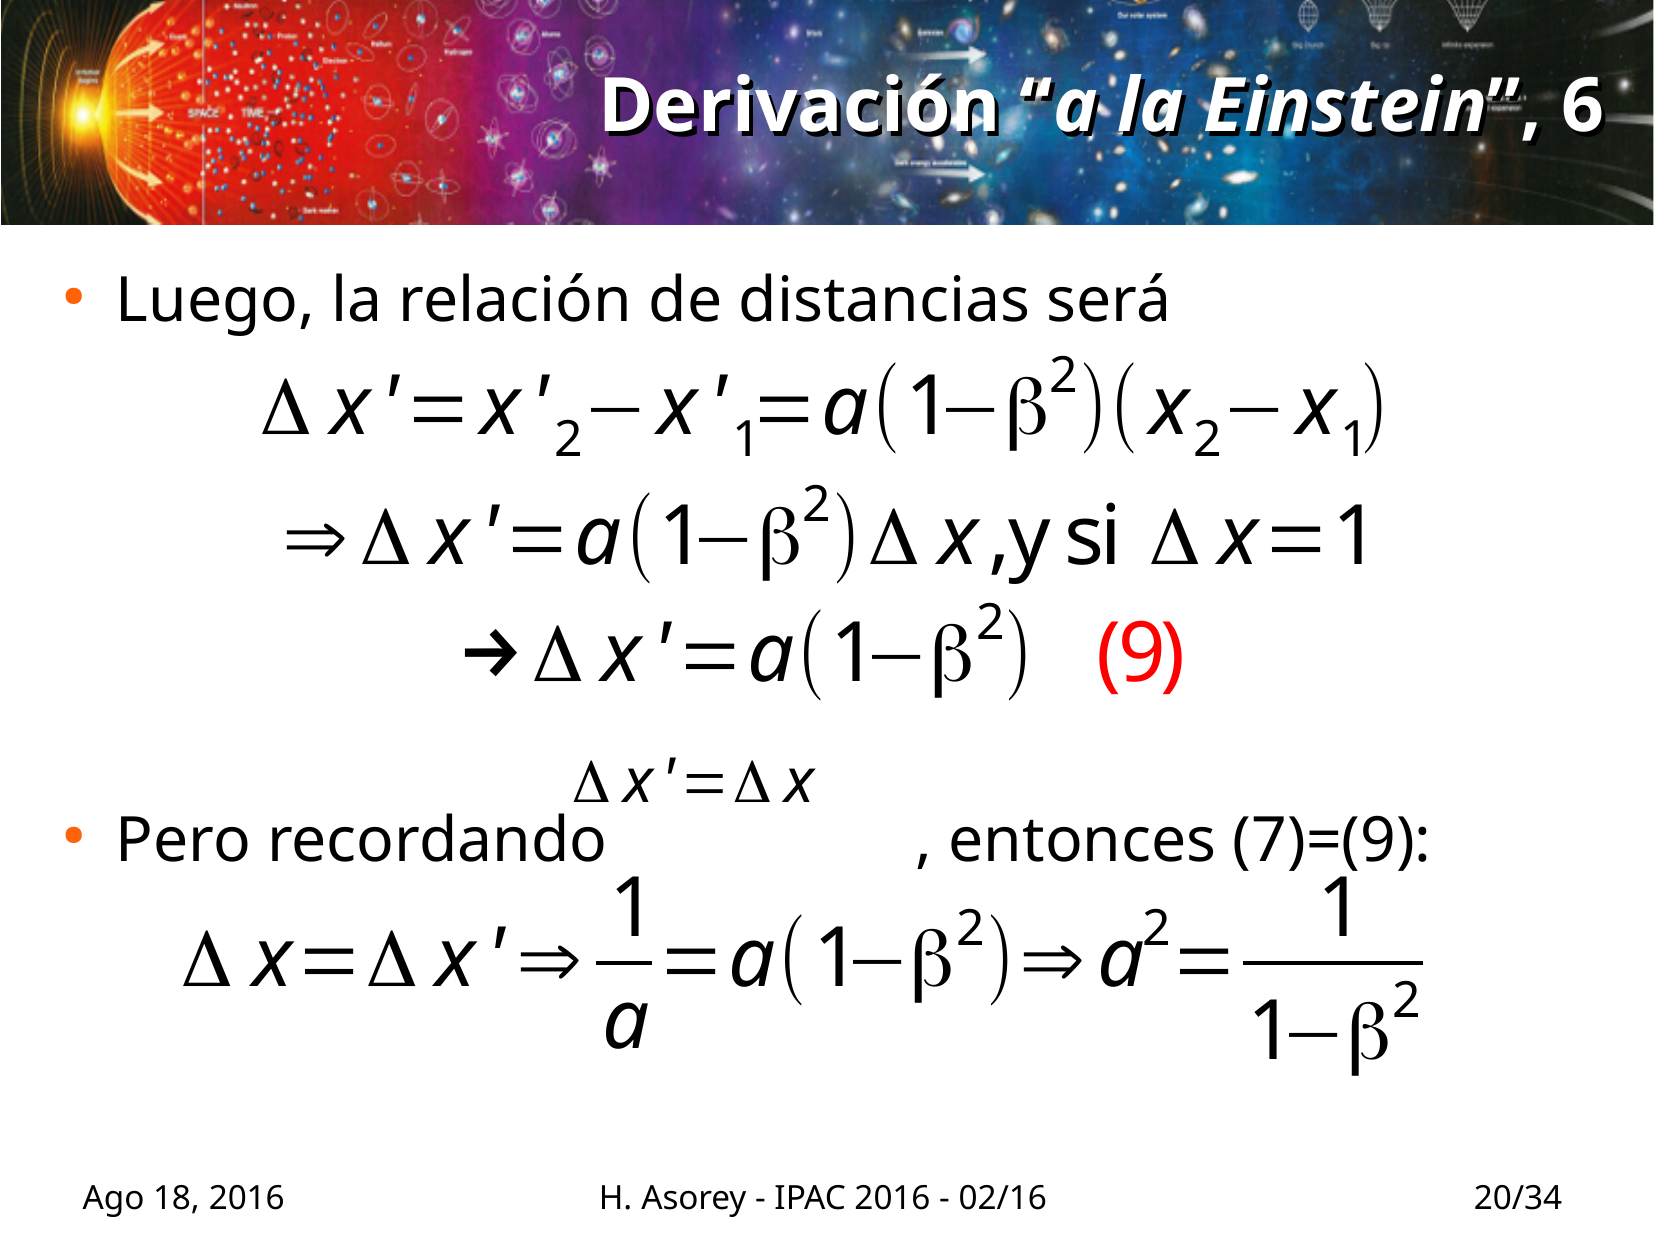

# Derivación “a la Einstein”, 6
Luego, la relación de distancias será
Pero recordando , entonces (7)=(9):
Ago 18, 2016
H. Asorey - IPAC 2016 - 02/16
20